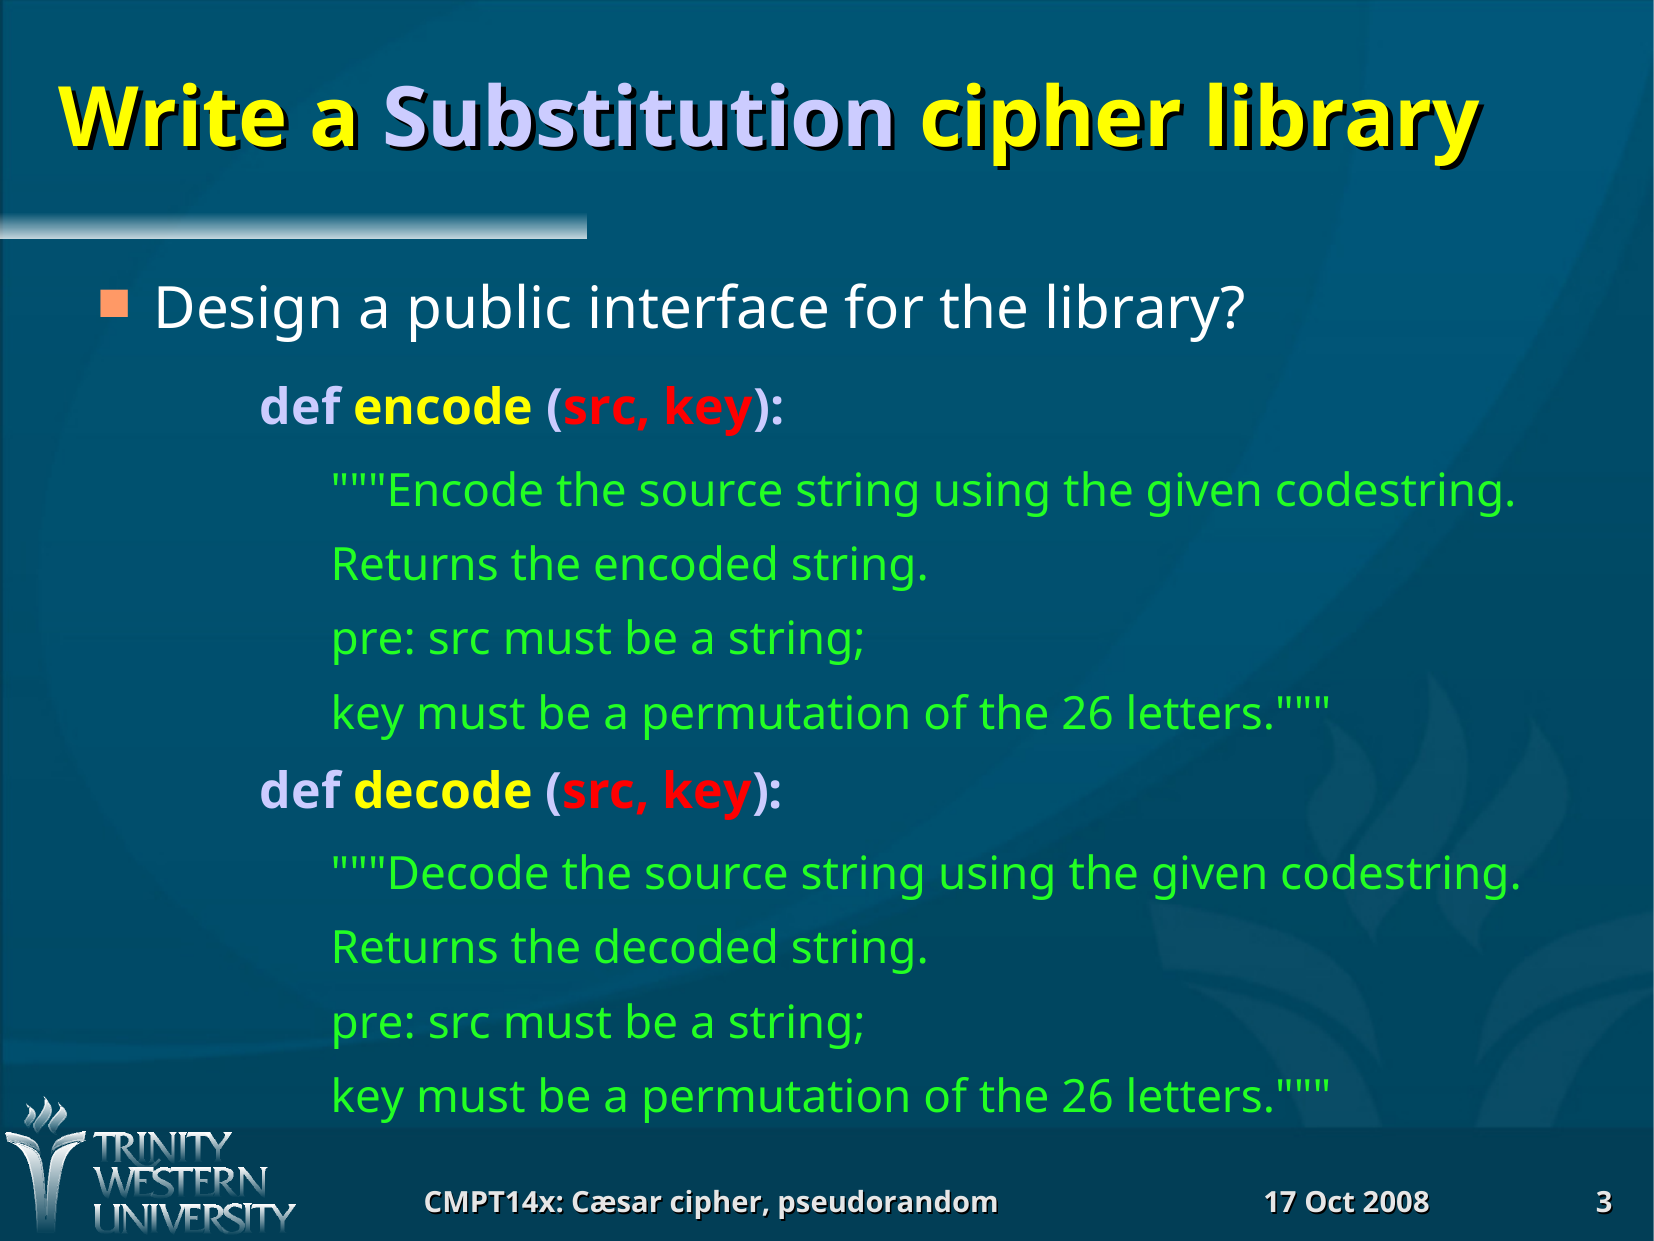

# Write a Substitution cipher library
Design a public interface for the library?
def encode (src, key):
"""Encode the source string using the given codestring.
Returns the encoded string.
pre: src must be a string;
key must be a permutation of the 26 letters."""
def decode (src, key):
"""Decode the source string using the given codestring.
Returns the decoded string.
pre: src must be a string;
key must be a permutation of the 26 letters."""
CMPT14x: Cæsar cipher, pseudorandom
17 Oct 2008
3